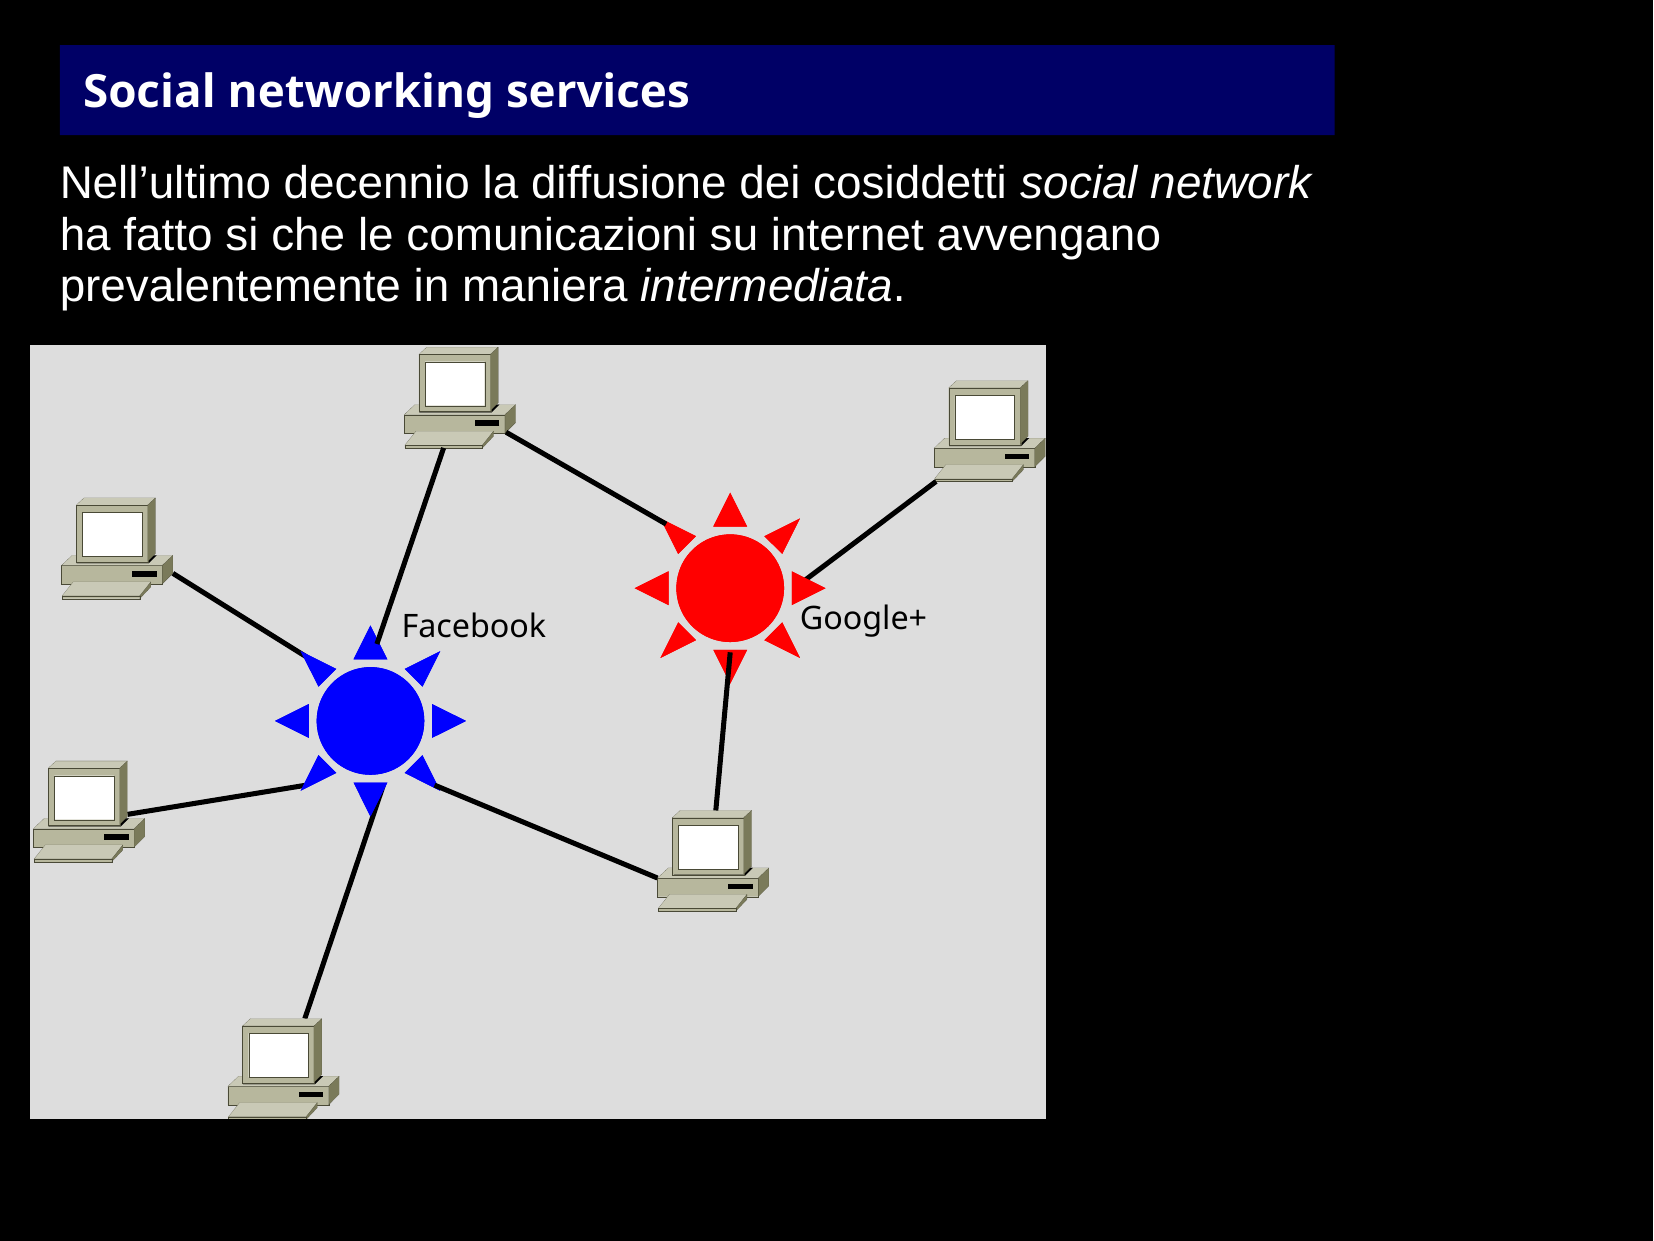

# Social networking services
Nell’ultimo decennio la diffusione dei cosiddetti social network ha fatto si che le comunicazioni su internet avvengano prevalentemente in maniera intermediata.